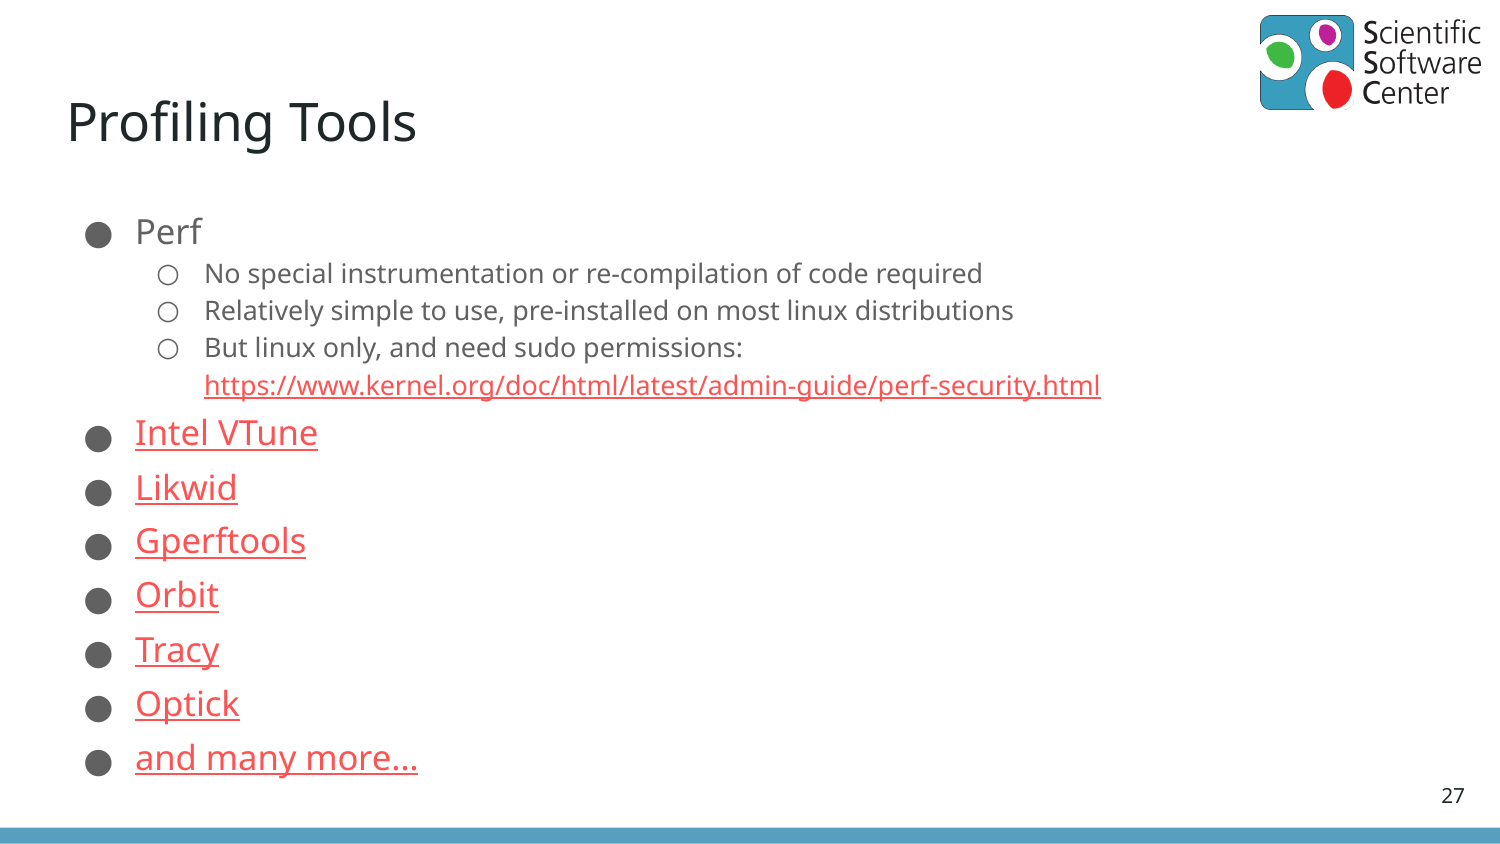

# Profiling Tools
Perf
No special instrumentation or re-compilation of code required
Relatively simple to use, pre-installed on most linux distributions
But linux only, and need sudo permissions: https://www.kernel.org/doc/html/latest/admin-guide/perf-security.html
Intel VTune
Likwid
Gperftools
Orbit
Tracy
Optick
and many more…